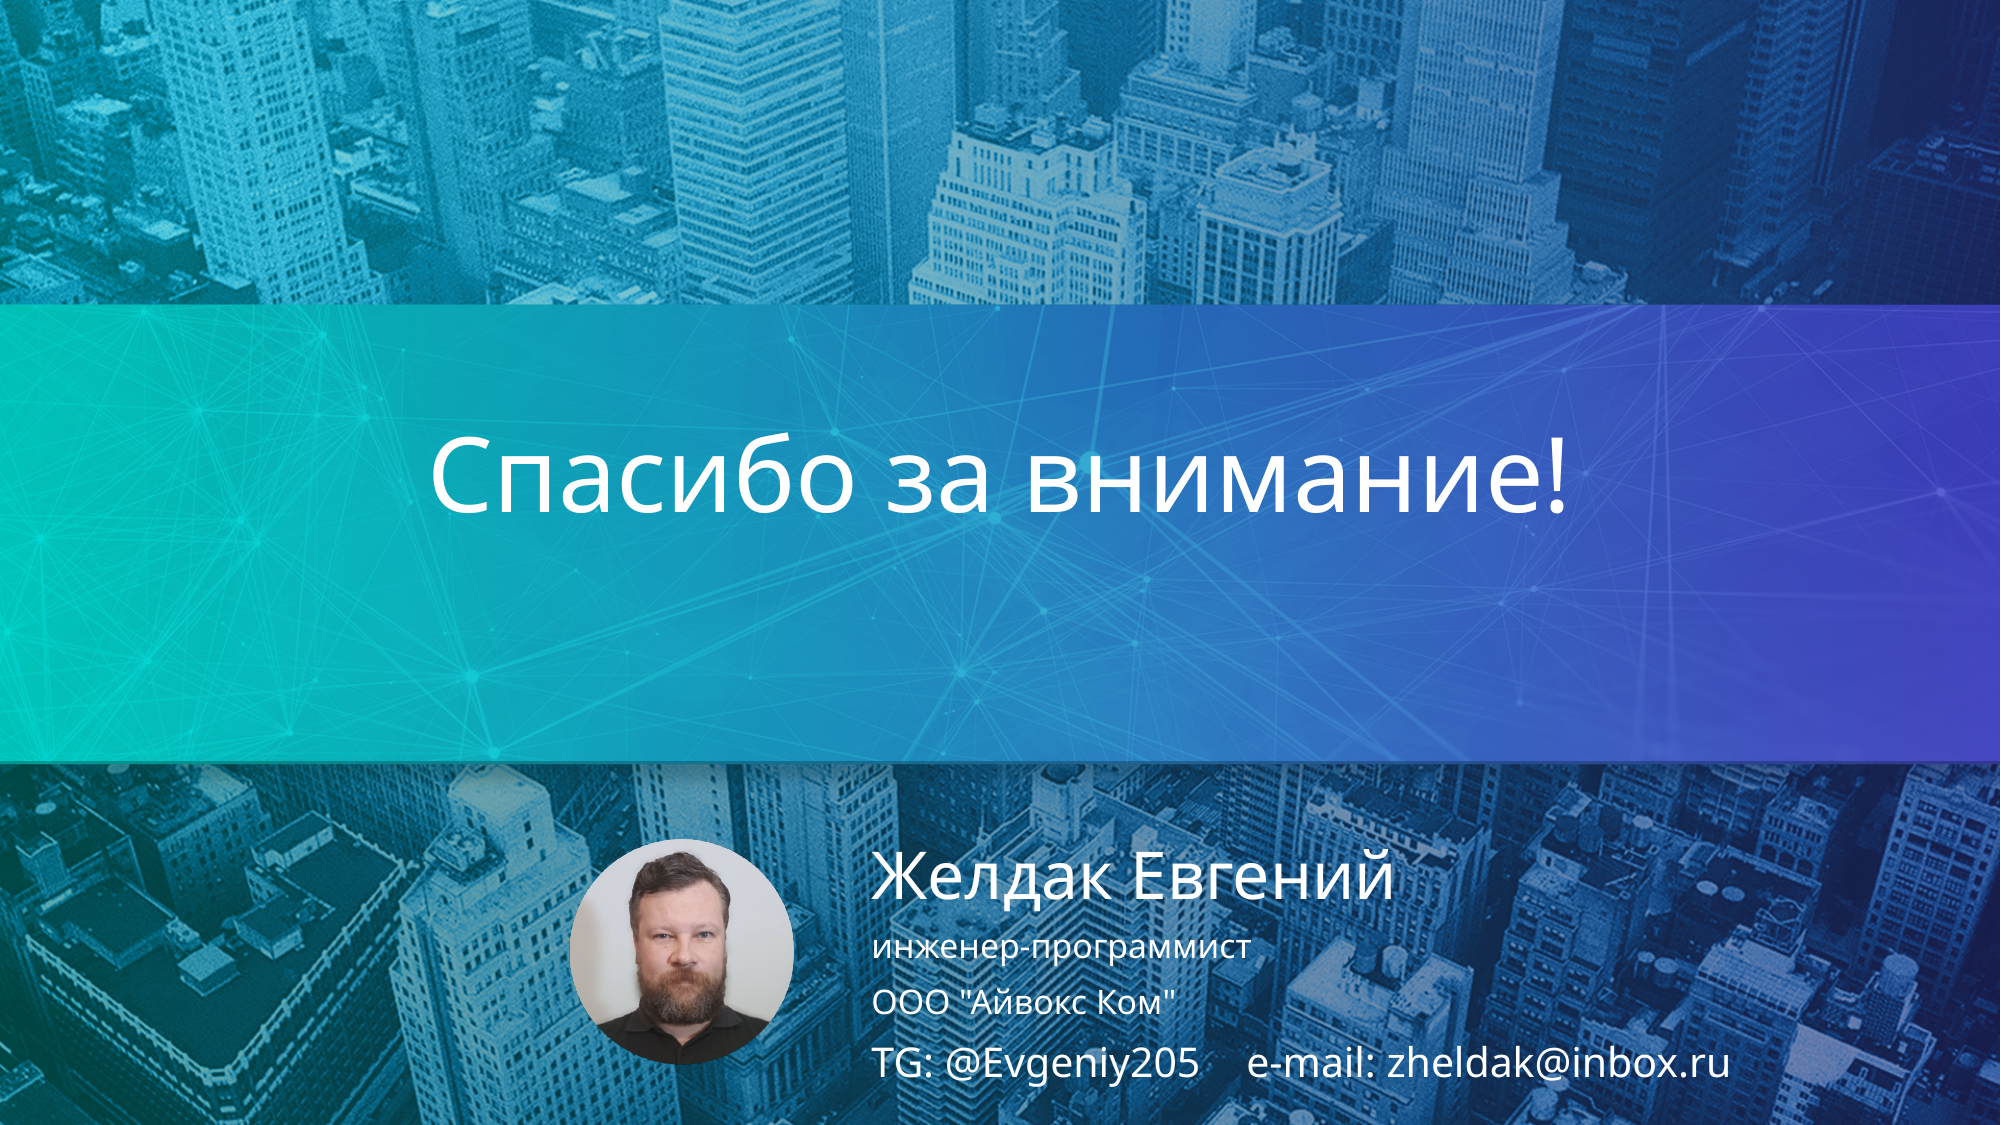

Спасибо за внимание!
# Желдак Евгений
инженер-программист
ООО "Айвокс Ком"
TG: @Evgeniy205	e-mail: zheldak@inbox.ru